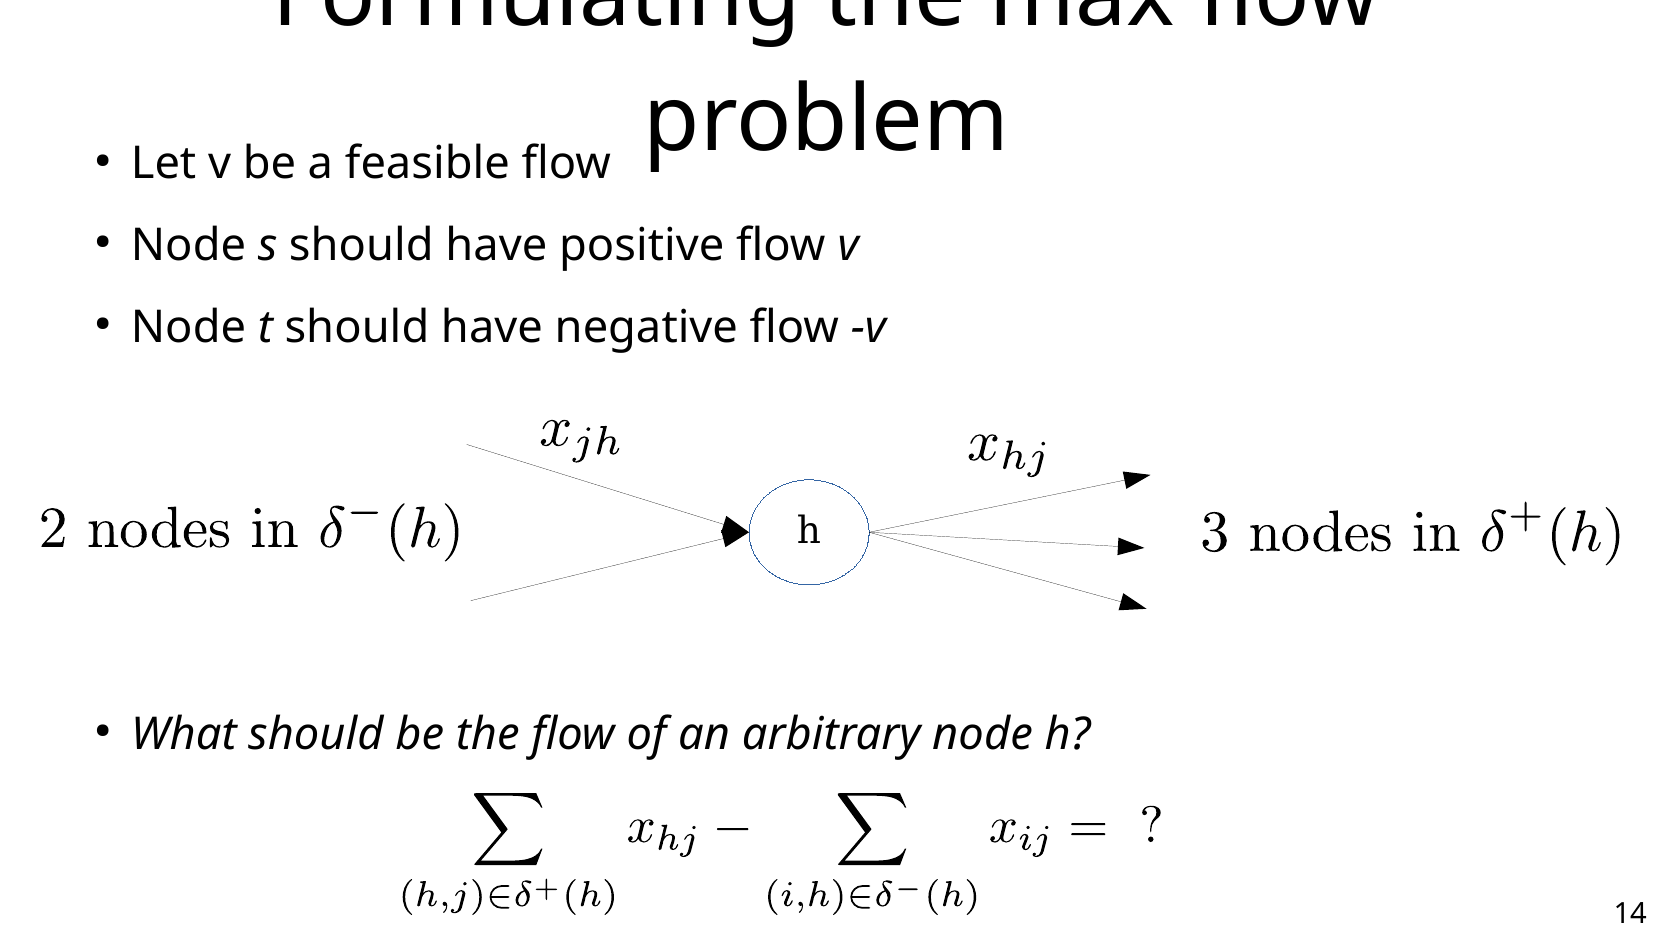

# Formulating the max flow problem
Let v be a feasible flow
Node s should have positive flow v
Node t should have negative flow -v
What should be the flow of an arbitrary node h?
h
14